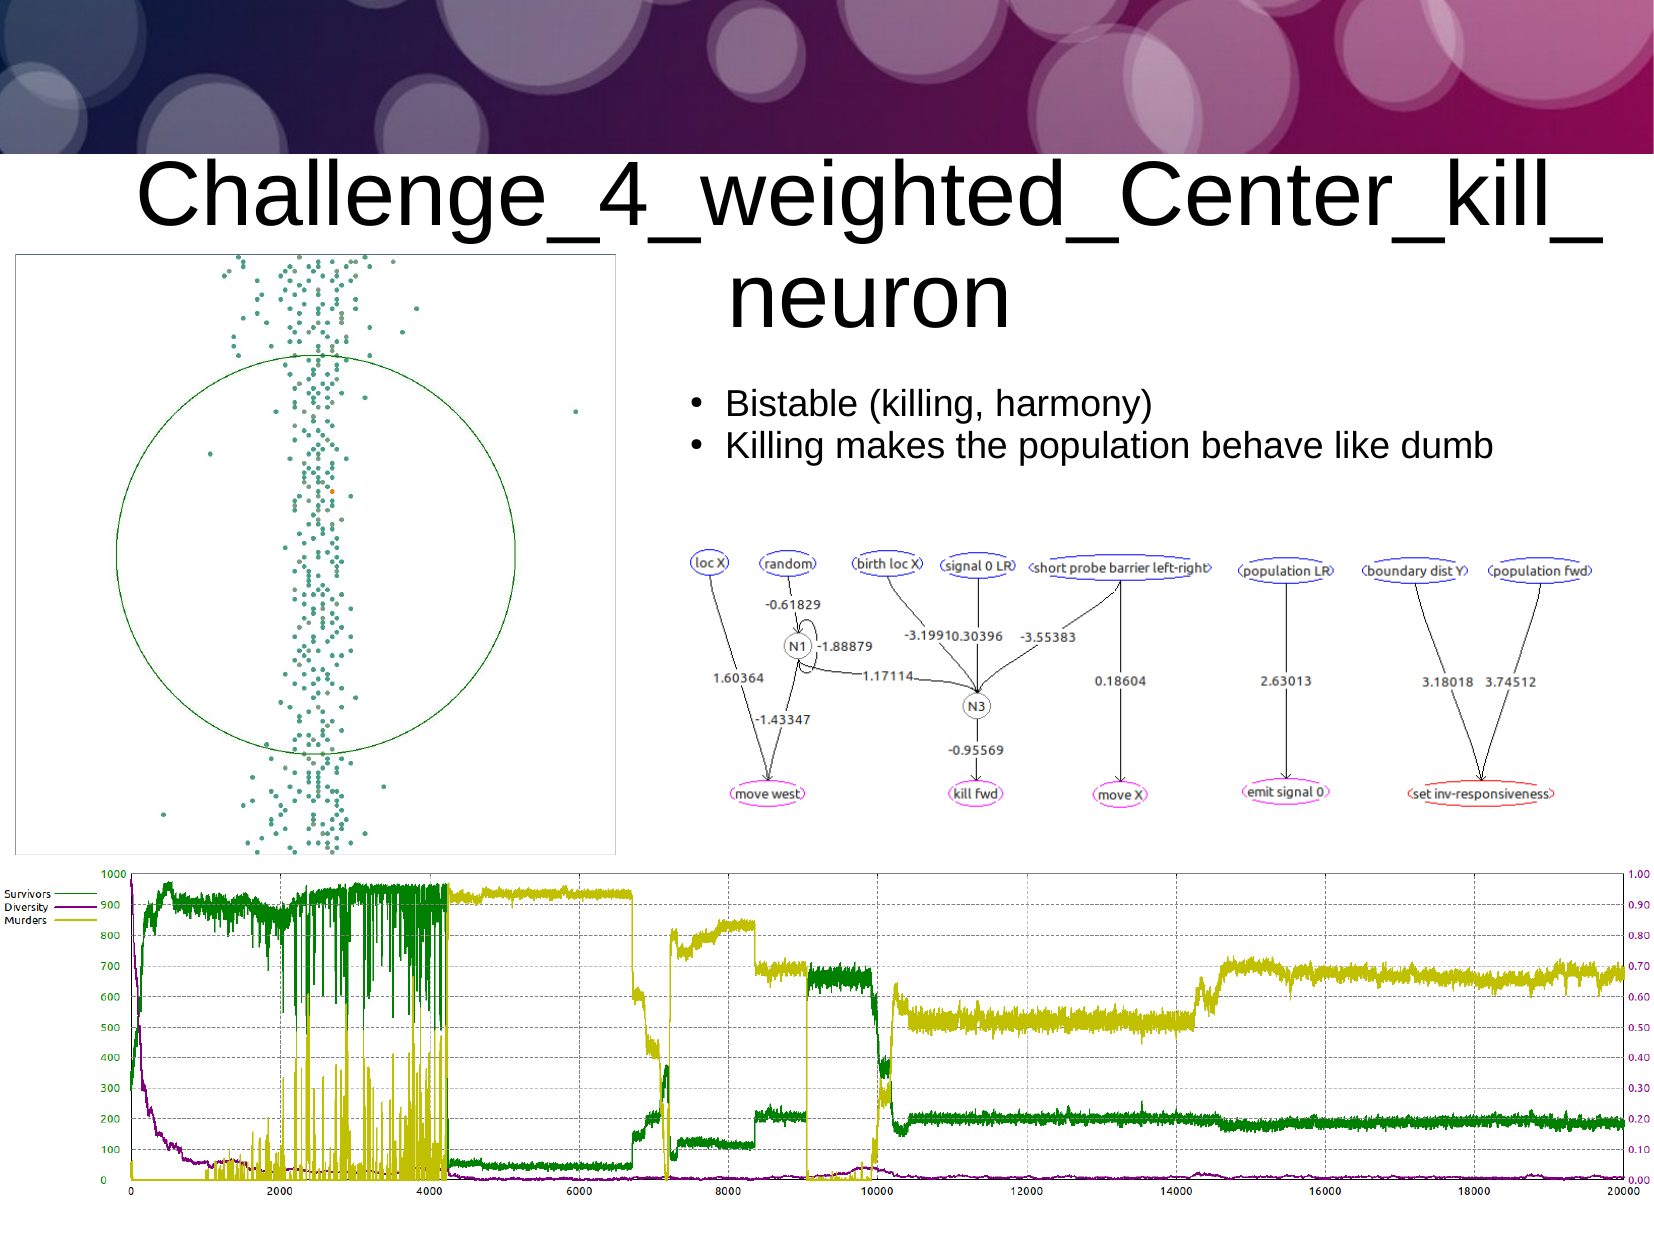

# Challenge_4_weighted_Center_kill_neuron
Bistable (killing, harmony)
Killing makes the population behave like dumb